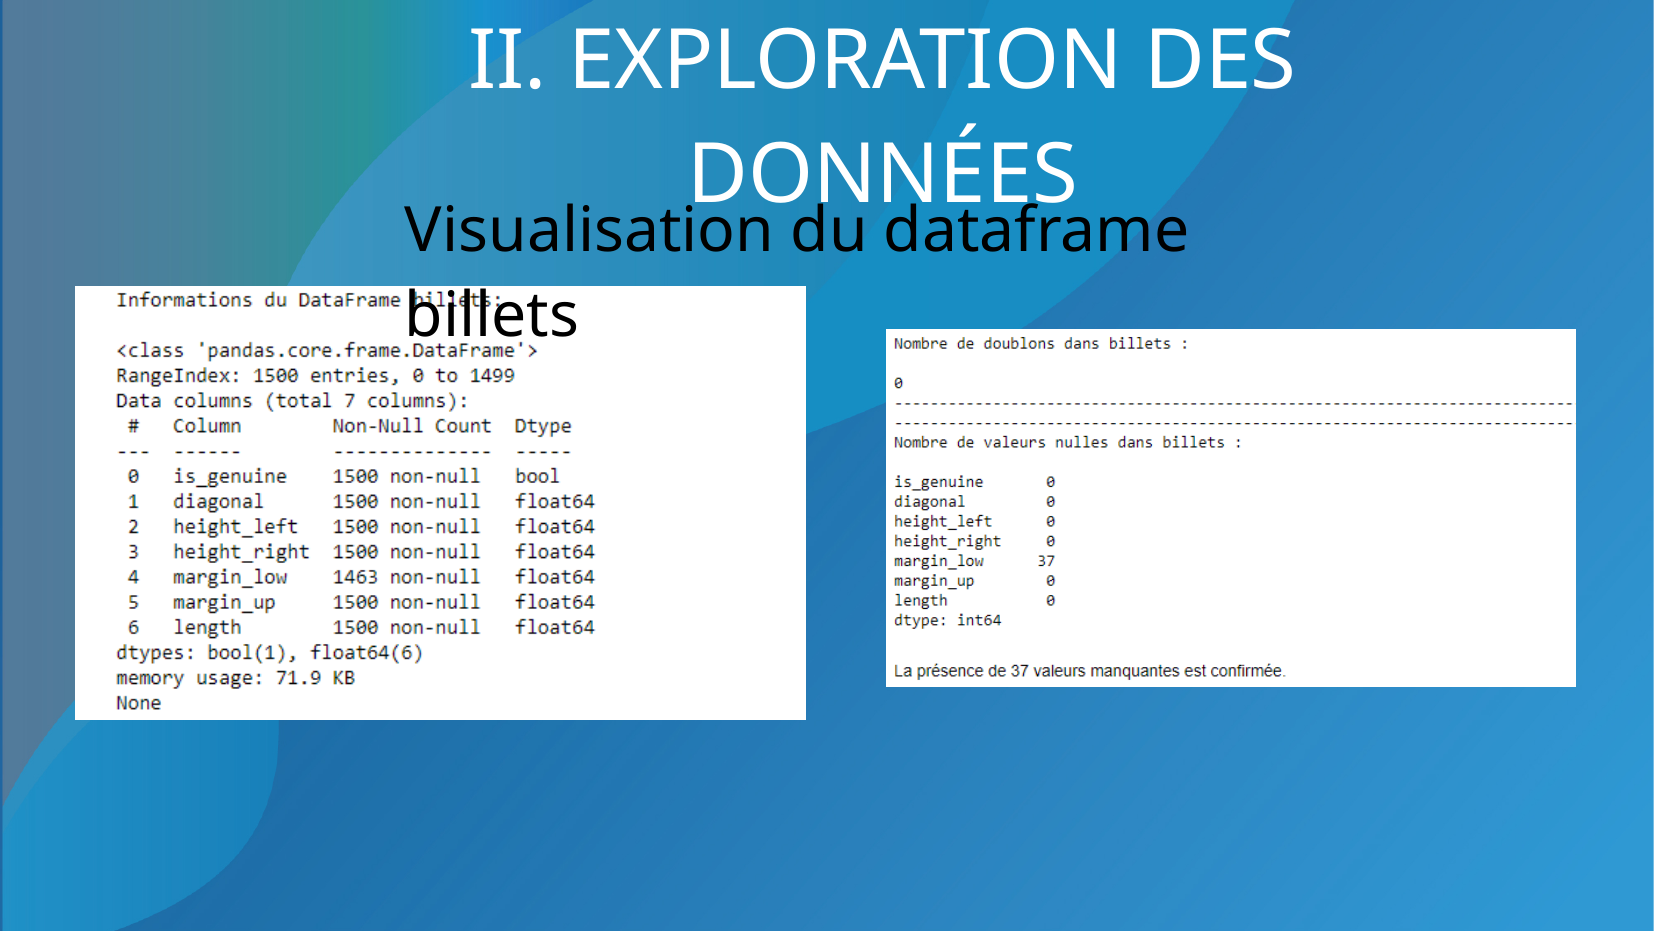

# II. EXPLORATION DES DONNÉES
Visualisation du dataframe billets